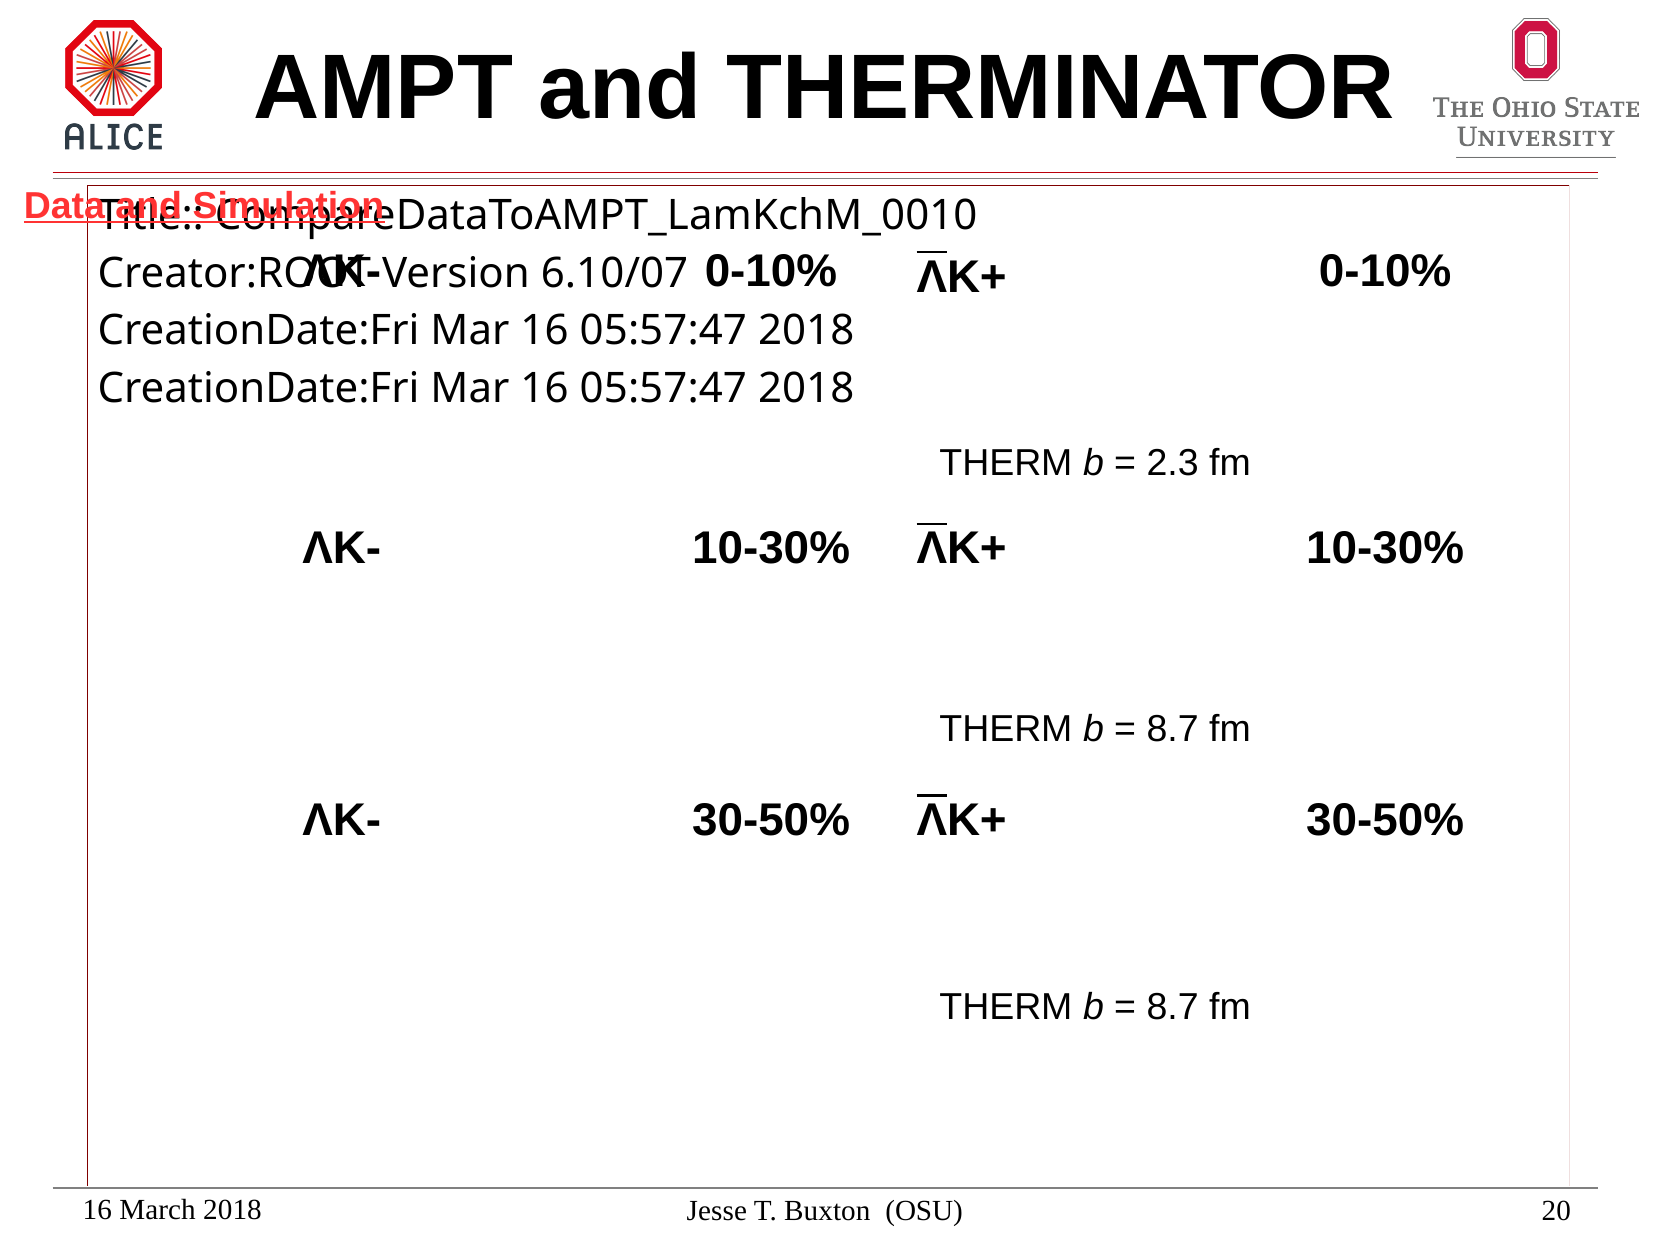

# AMPT and THERMINATOR
Data and Simulation
ΛK-
0-10%
0-10%
ΛK+
THERM b = 2.3 fm
ΛK-
ΛK+
10-30%
10-30%
THERM b = 8.7 fm
ΛK-
ΛK+
30-50%
30-50%
THERM b = 8.7 fm
16 March 2018
Jesse T. Buxton (OSU)
20